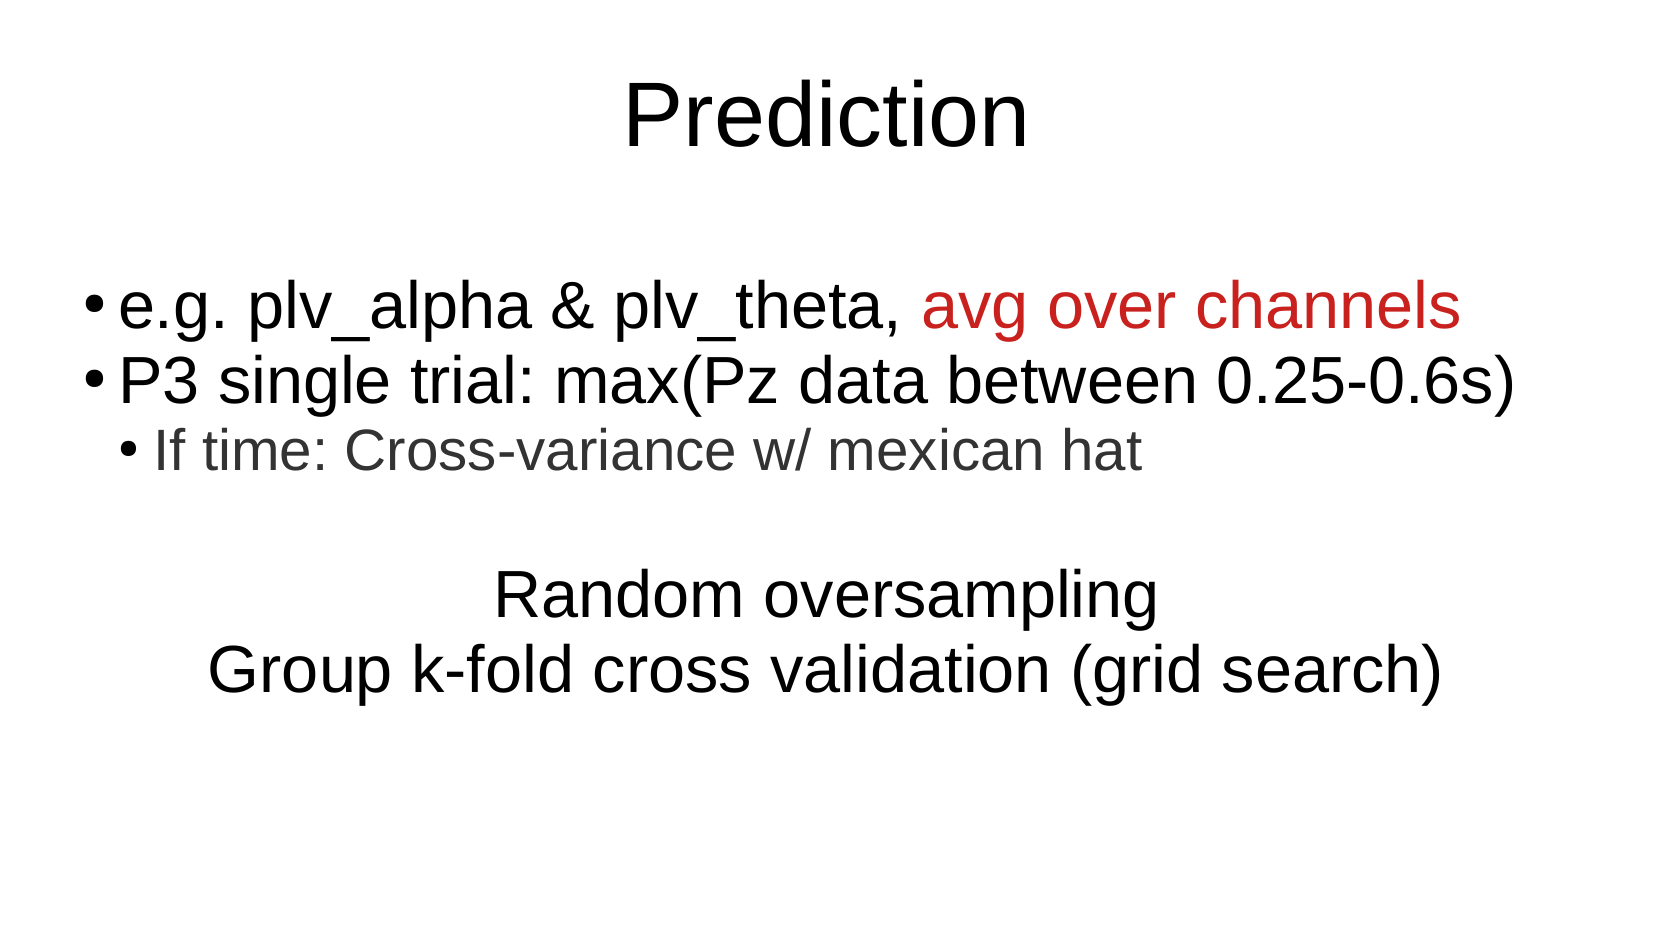

# Prediction
e.g. plv_alpha & plv_theta, avg over channels
P3 single trial: max(Pz data between 0.25-0.6s)
If time: Cross-variance w/ mexican hat
Random oversampling
Group k-fold cross validation (grid search)